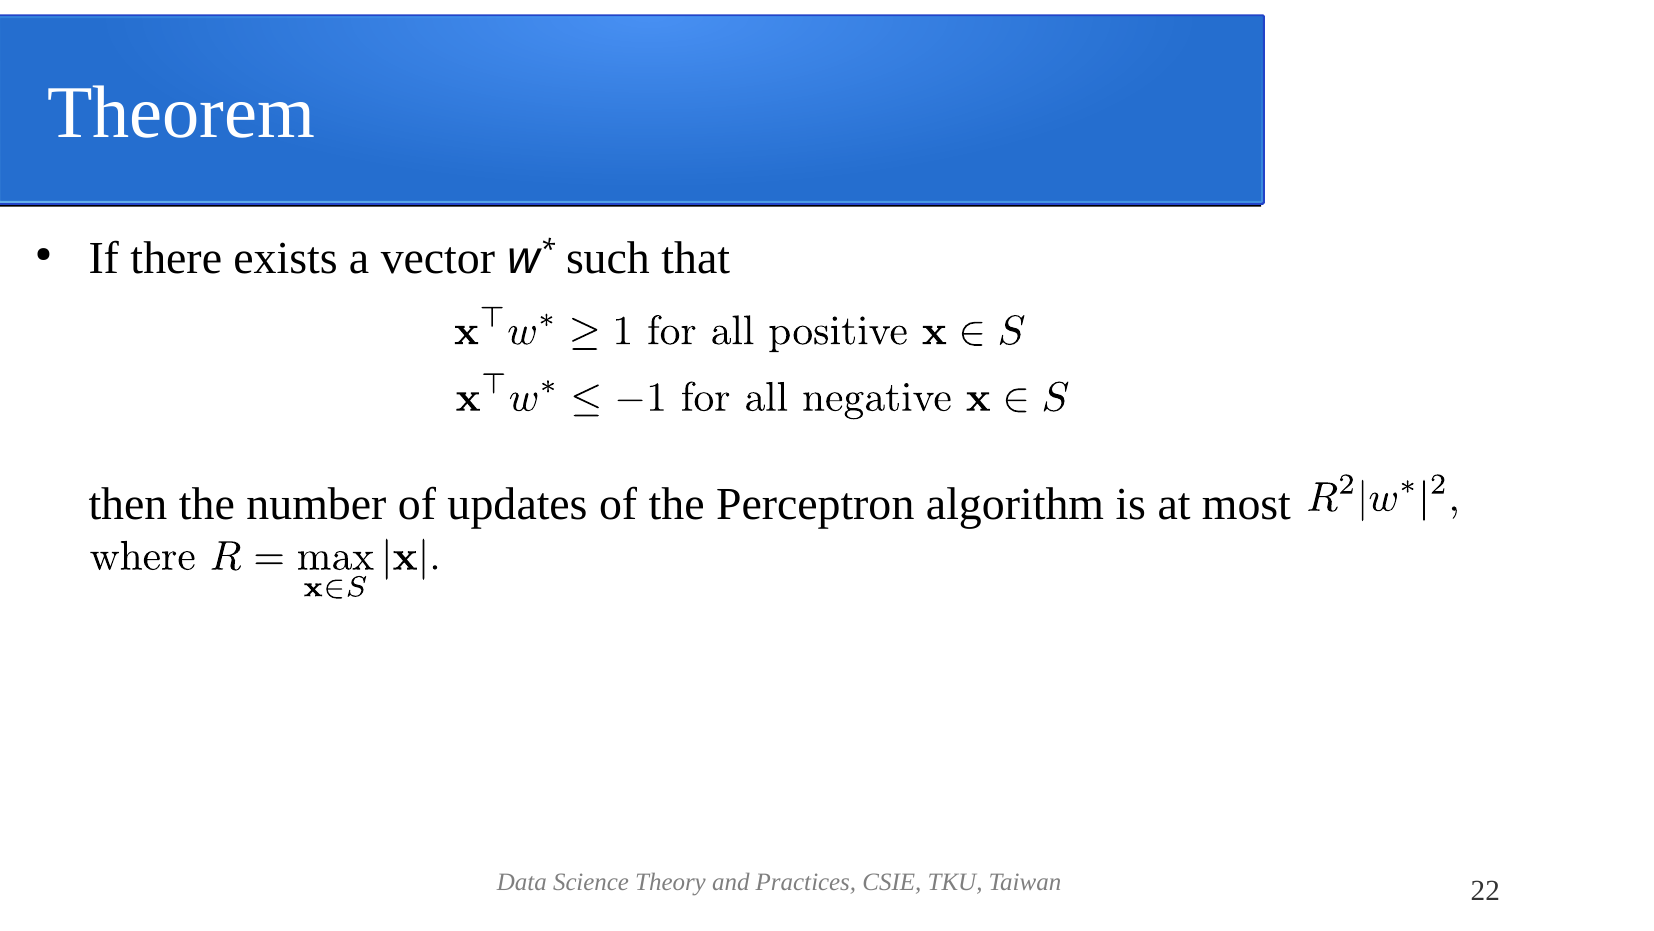

# Theorem
If there exists a vector w* such that
then the number of updates of the Perceptron algorithm is at most
Data Science Theory and Practices, CSIE, TKU, Taiwan
22